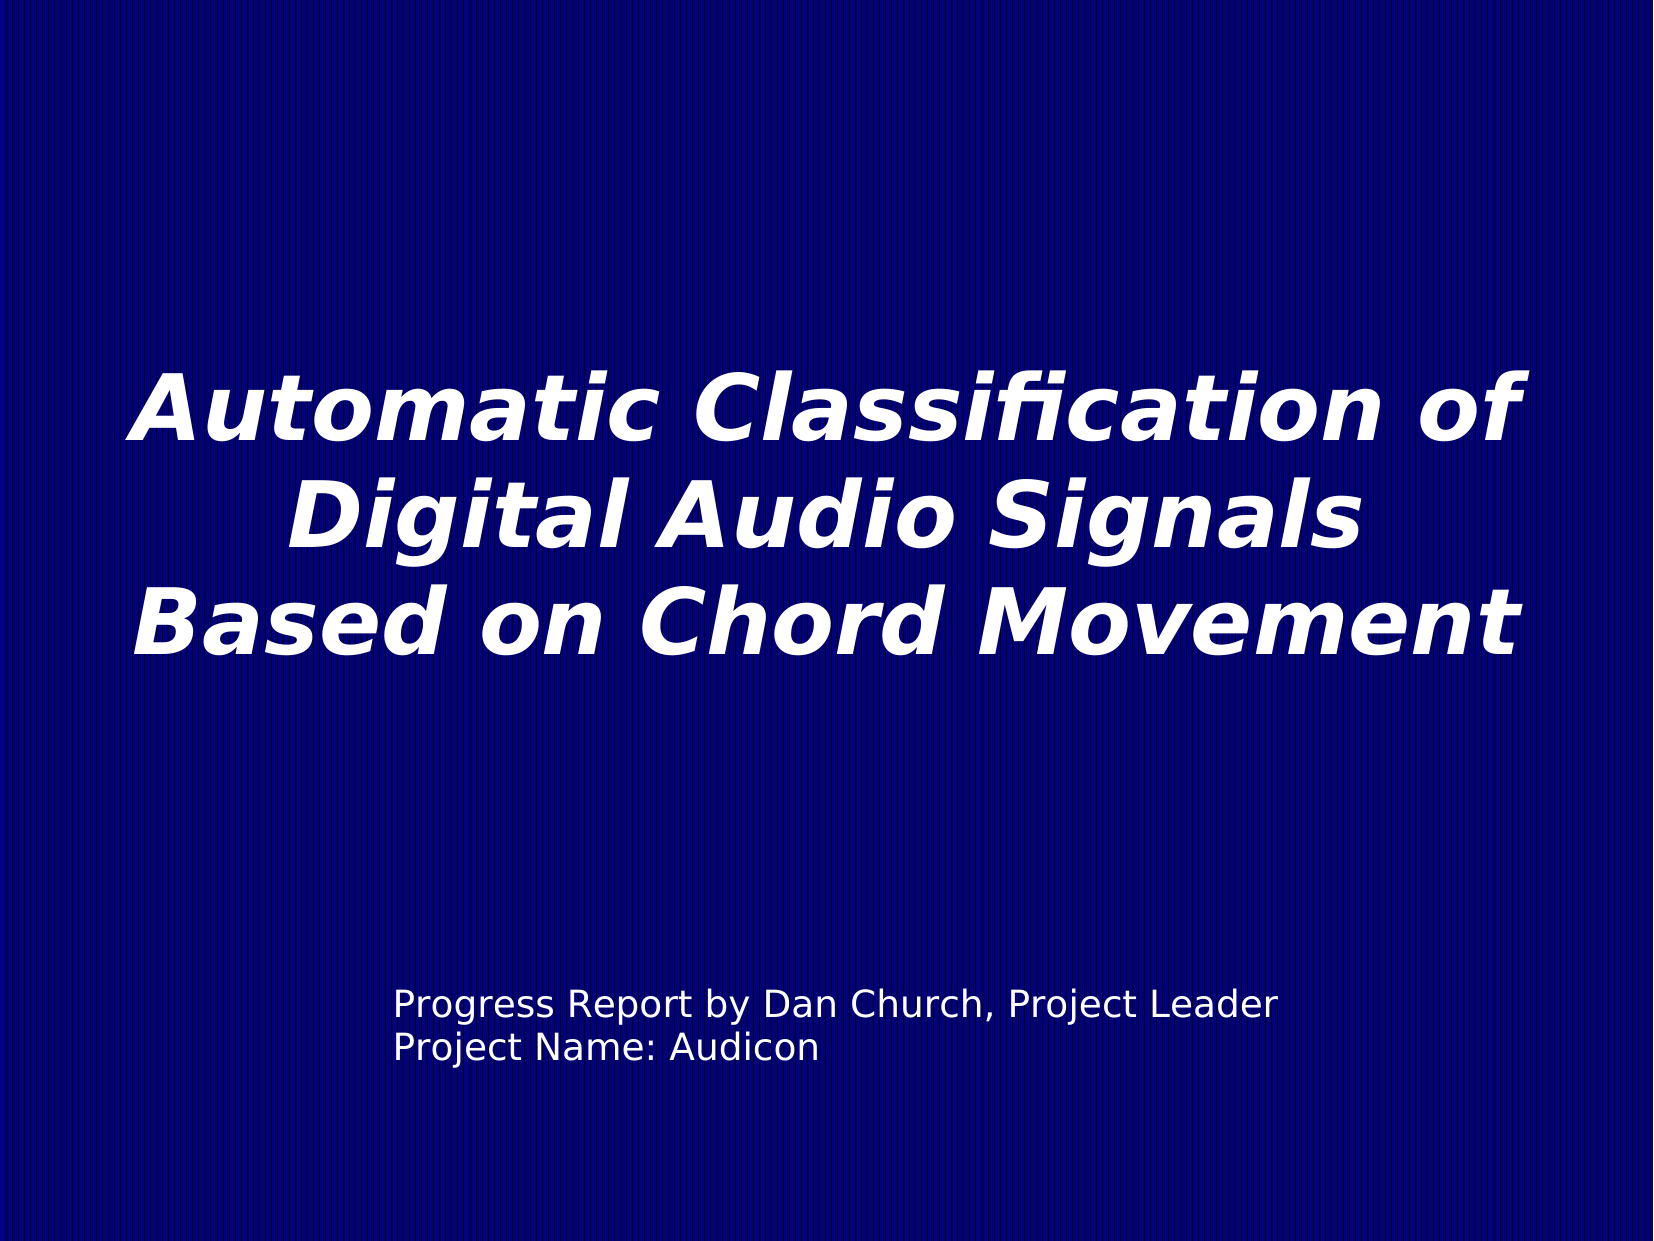

Automatic Classification of
Digital Audio Signals
Based on Chord Movement
Progress Report by Dan Church, Project Leader
Project Name: Audicon